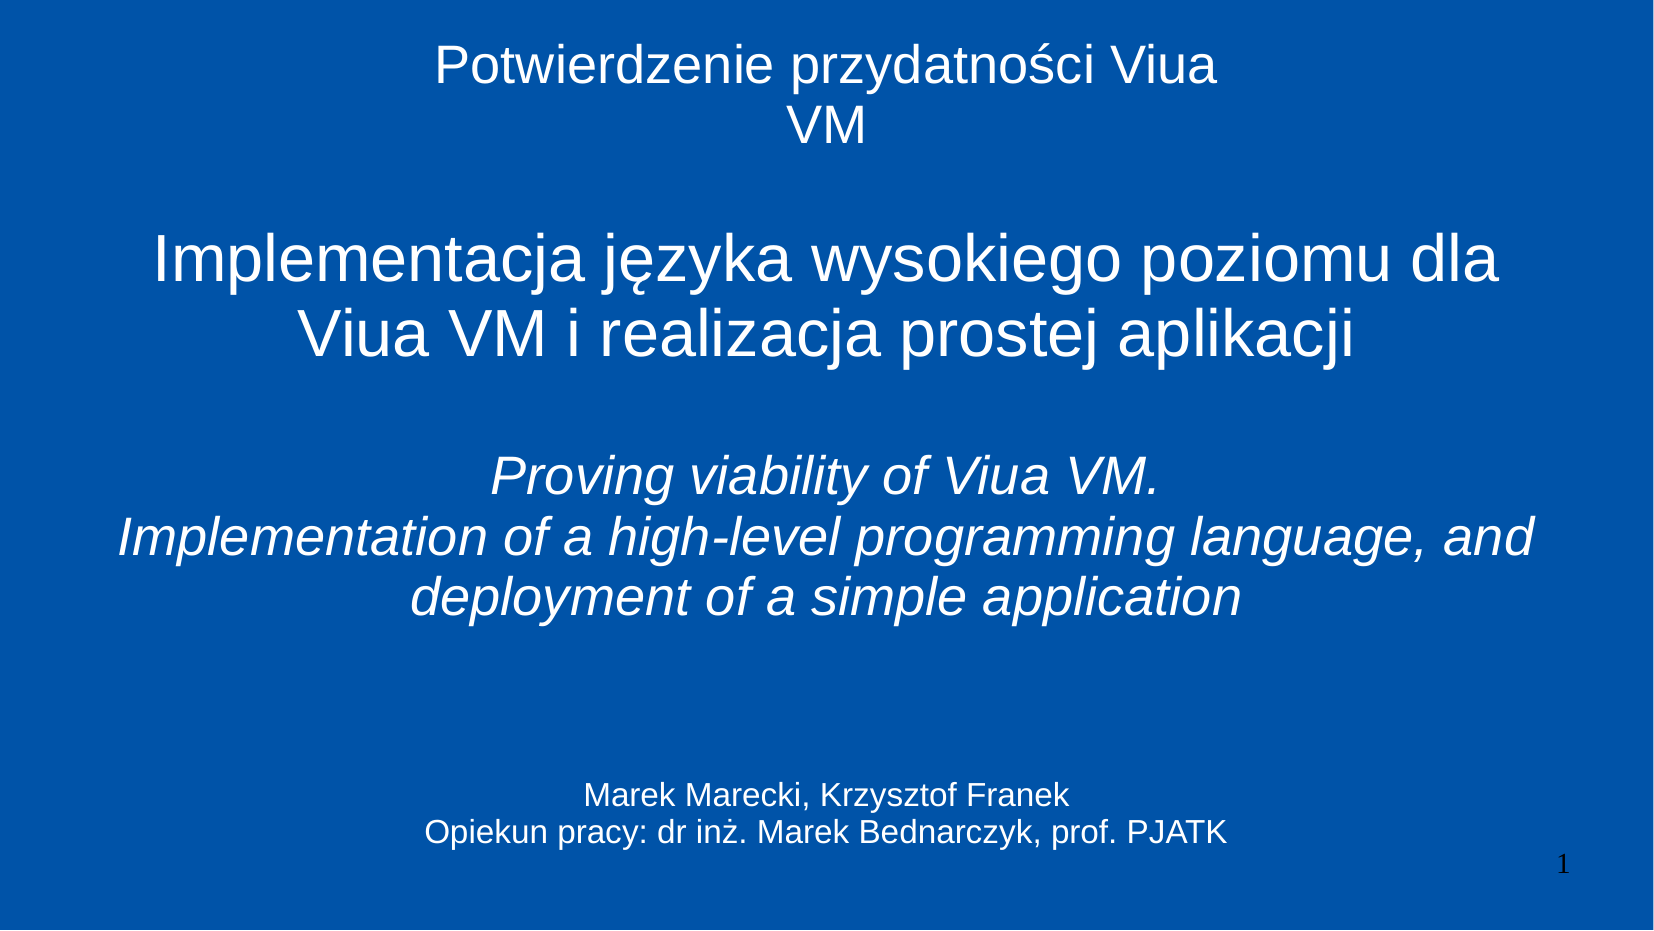

# Potwierdzenie przydatności Viua VM
Implementacja języka wysokiego poziomu dla Viua VM i realizacja prostej aplikacji
Proving viability of Viua VM.
Implementation of a high-level programming language, and
deployment of a simple application
Marek Marecki, Krzysztof Franek
Opiekun pracy: dr inż. Marek Bednarczyk, prof. PJATK
1